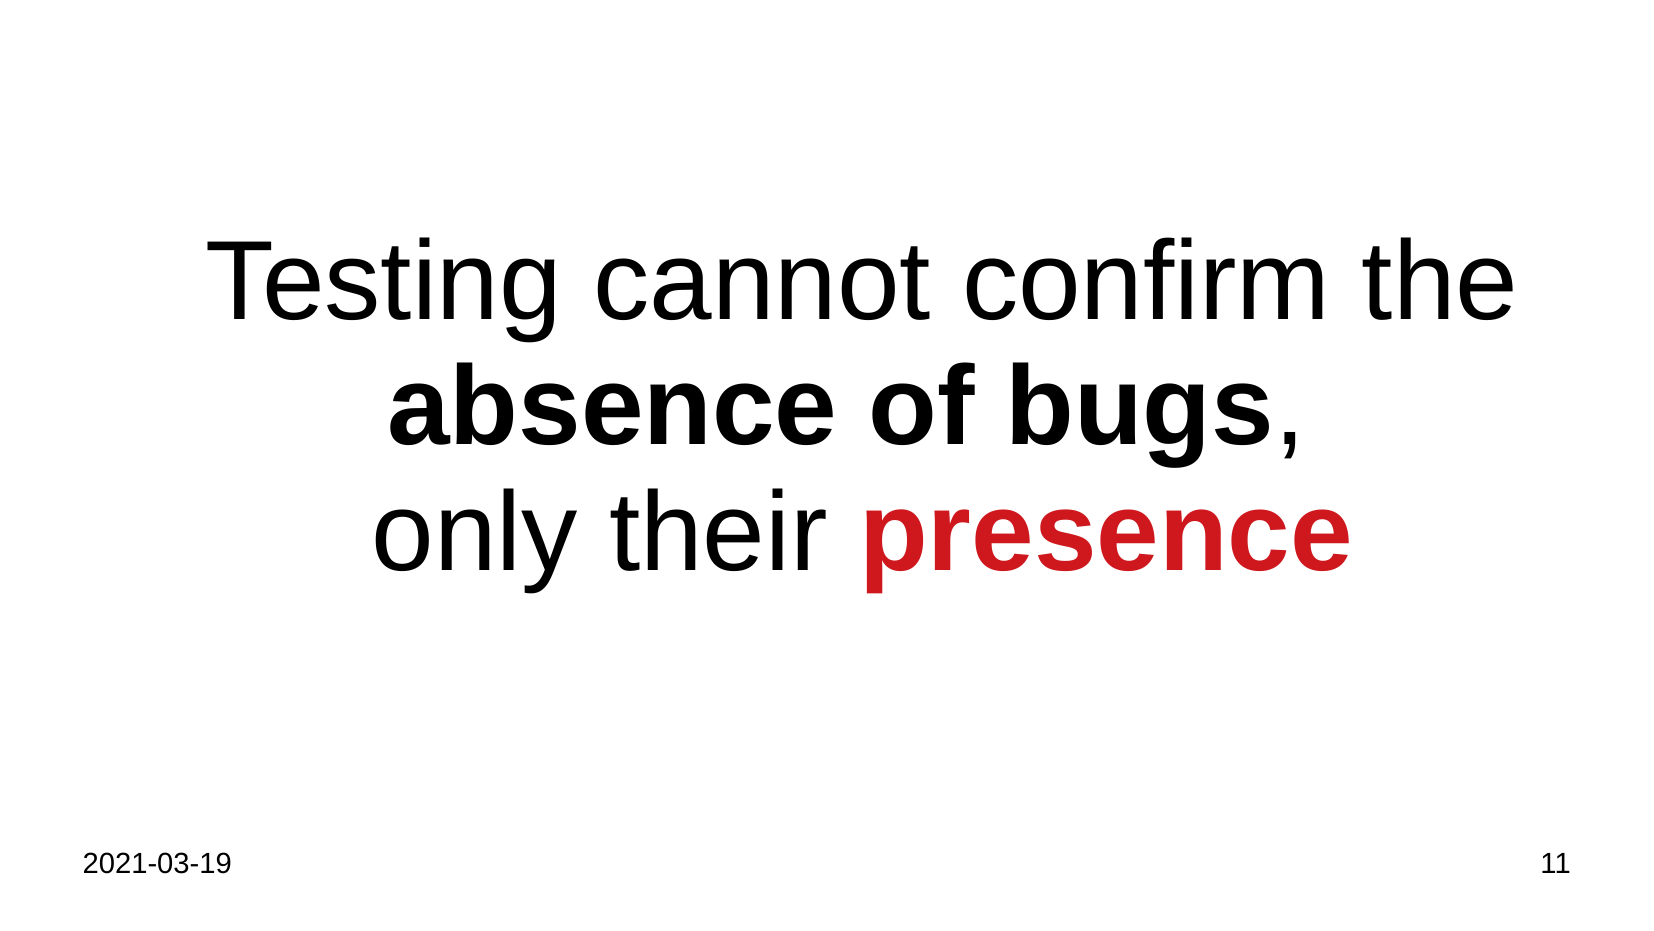

# Testing cannot confirm the absence of bugs, only their presence
2021-03-19
11